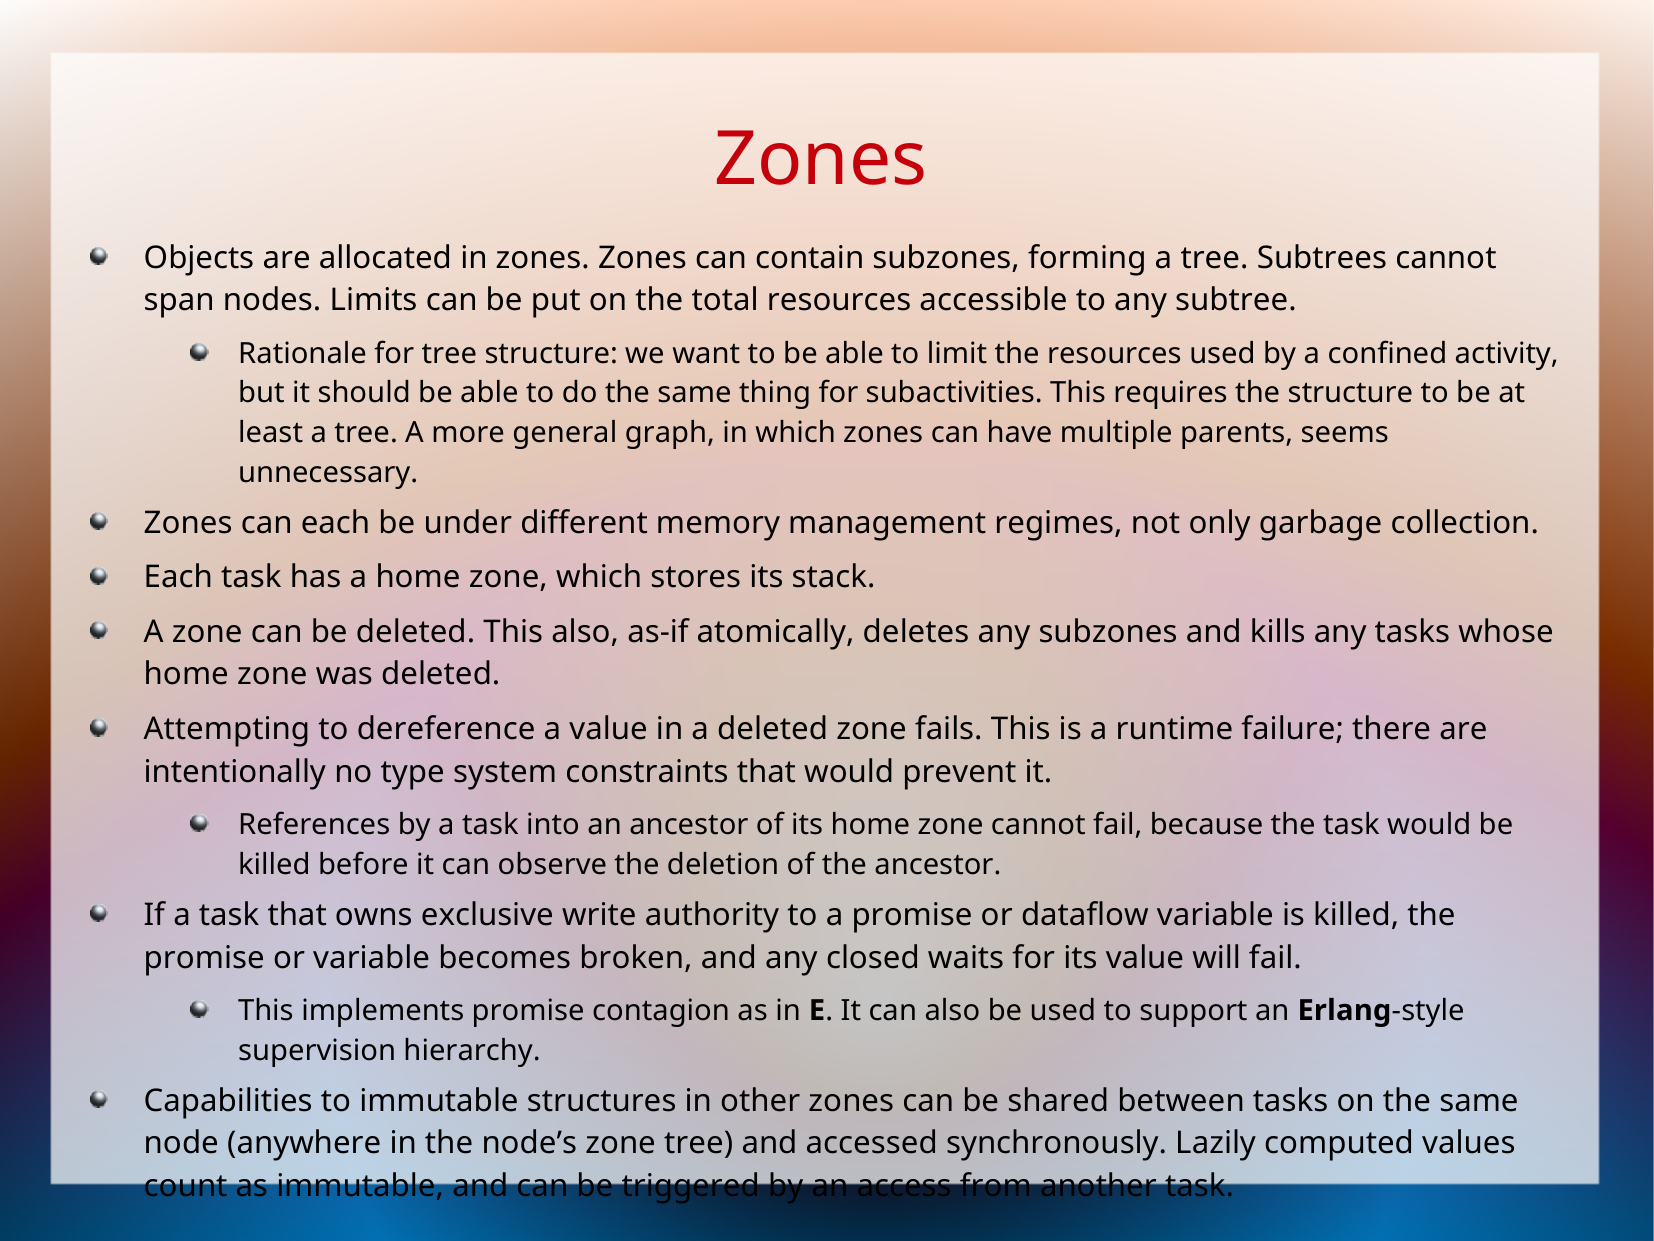

# Zones
Objects are allocated in zones. Zones can contain subzones, forming a tree. Subtrees cannot span nodes. Limits can be put on the total resources accessible to any subtree.
Rationale for tree structure: we want to be able to limit the resources used by a confined activity, but it should be able to do the same thing for subactivities. This requires the structure to be at least a tree. A more general graph, in which zones can have multiple parents, seems unnecessary.
Zones can each be under different memory management regimes, not only garbage collection.
Each task has a home zone, which stores its stack.
A zone can be deleted. This also, as-if atomically, deletes any subzones and kills any tasks whose home zone was deleted.
Attempting to dereference a value in a deleted zone fails. This is a runtime failure; there are intentionally no type system constraints that would prevent it.
References by a task into an ancestor of its home zone cannot fail, because the task would be killed before it can observe the deletion of the ancestor.
If a task that owns exclusive write authority to a promise or dataflow variable is killed, the promise or variable becomes broken, and any closed waits for its value will fail.
This implements promise contagion as in E. It can also be used to support an Erlang-style supervision hierarchy.
Capabilities to immutable structures in other zones can be shared between tasks on the same node (anywhere in the node’s zone tree) and accessed synchronously. Lazily computed values count as immutable, and can be triggered by an access from another task.